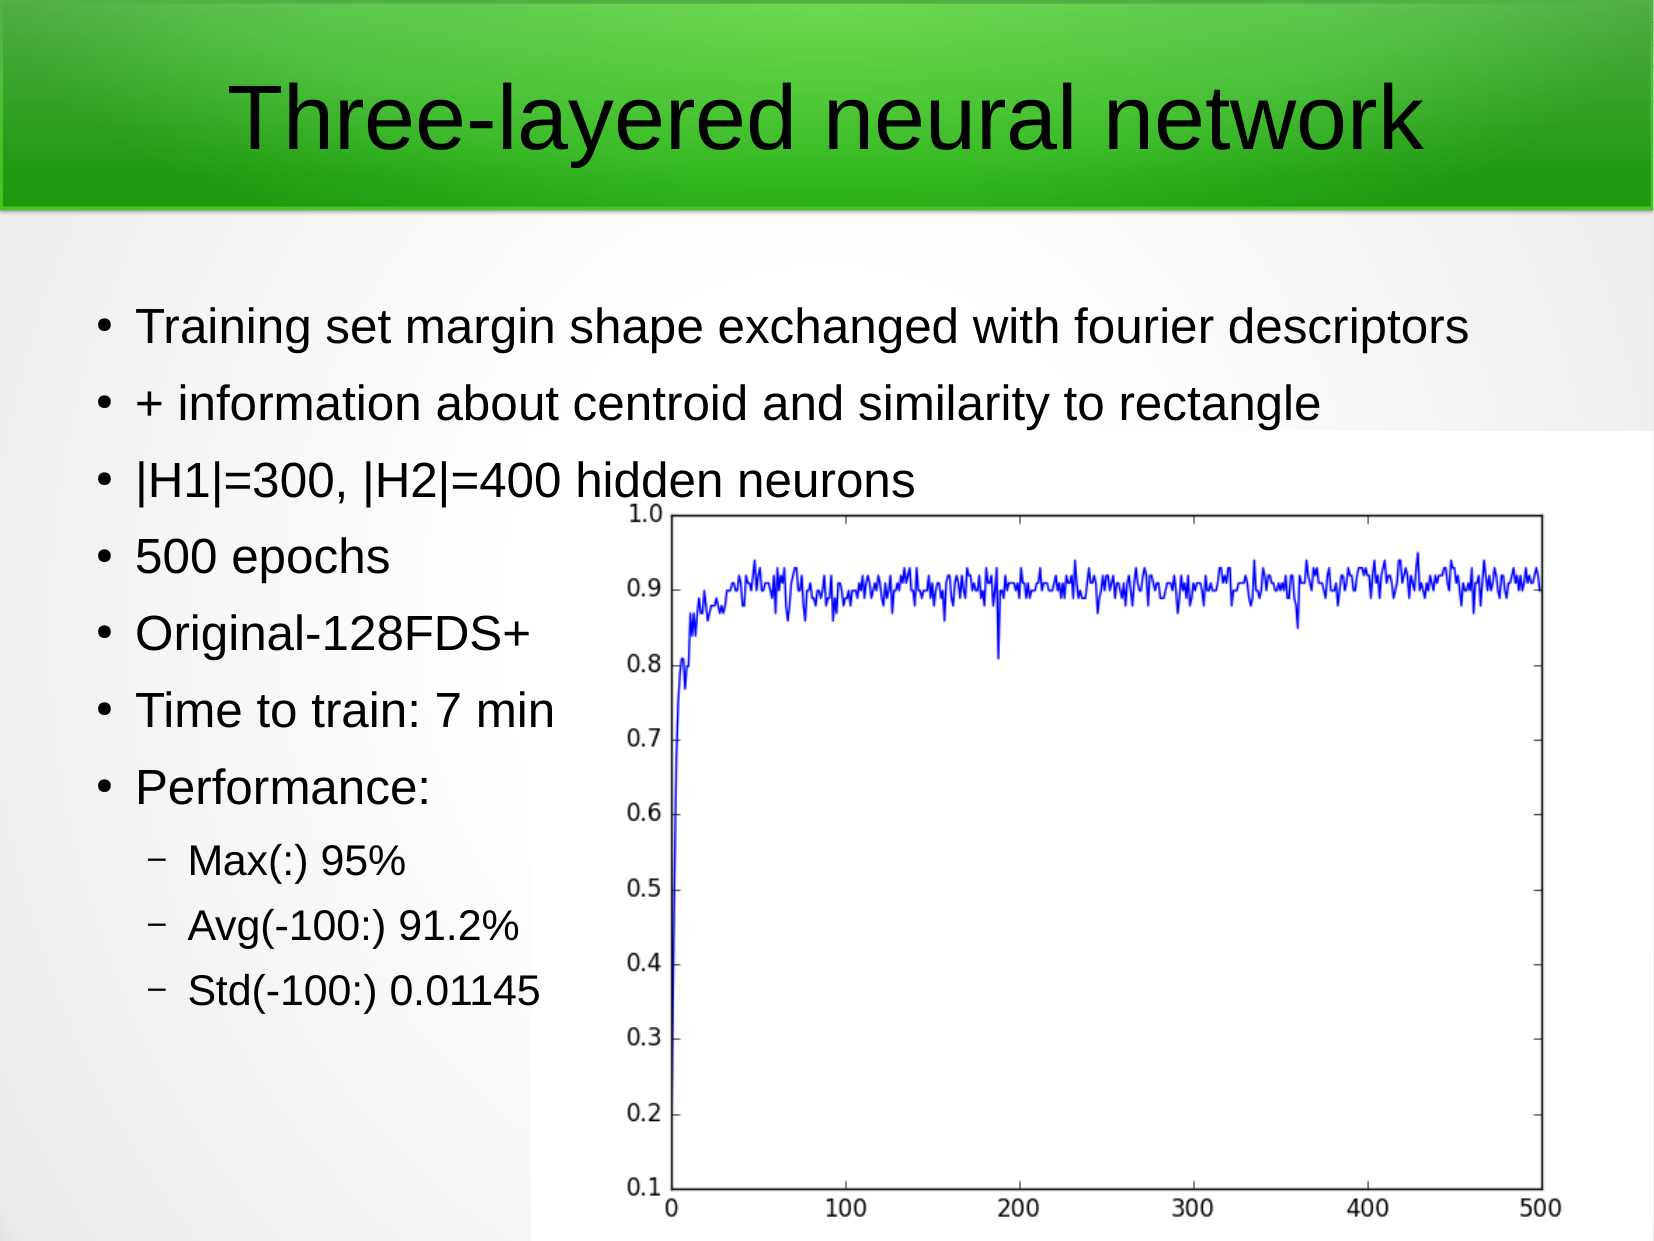

# Three-layered neural network
Training set margin shape exchanged with fourier descriptors
+ information about centroid and similarity to rectangle
|H1|=300, |H2|=400 hidden neurons
500 epochs
Original-128FDS+
Time to train: 7 min
Performance:
Max(:) 95%
Avg(-100:) 91.2%
Std(-100:) 0.01145